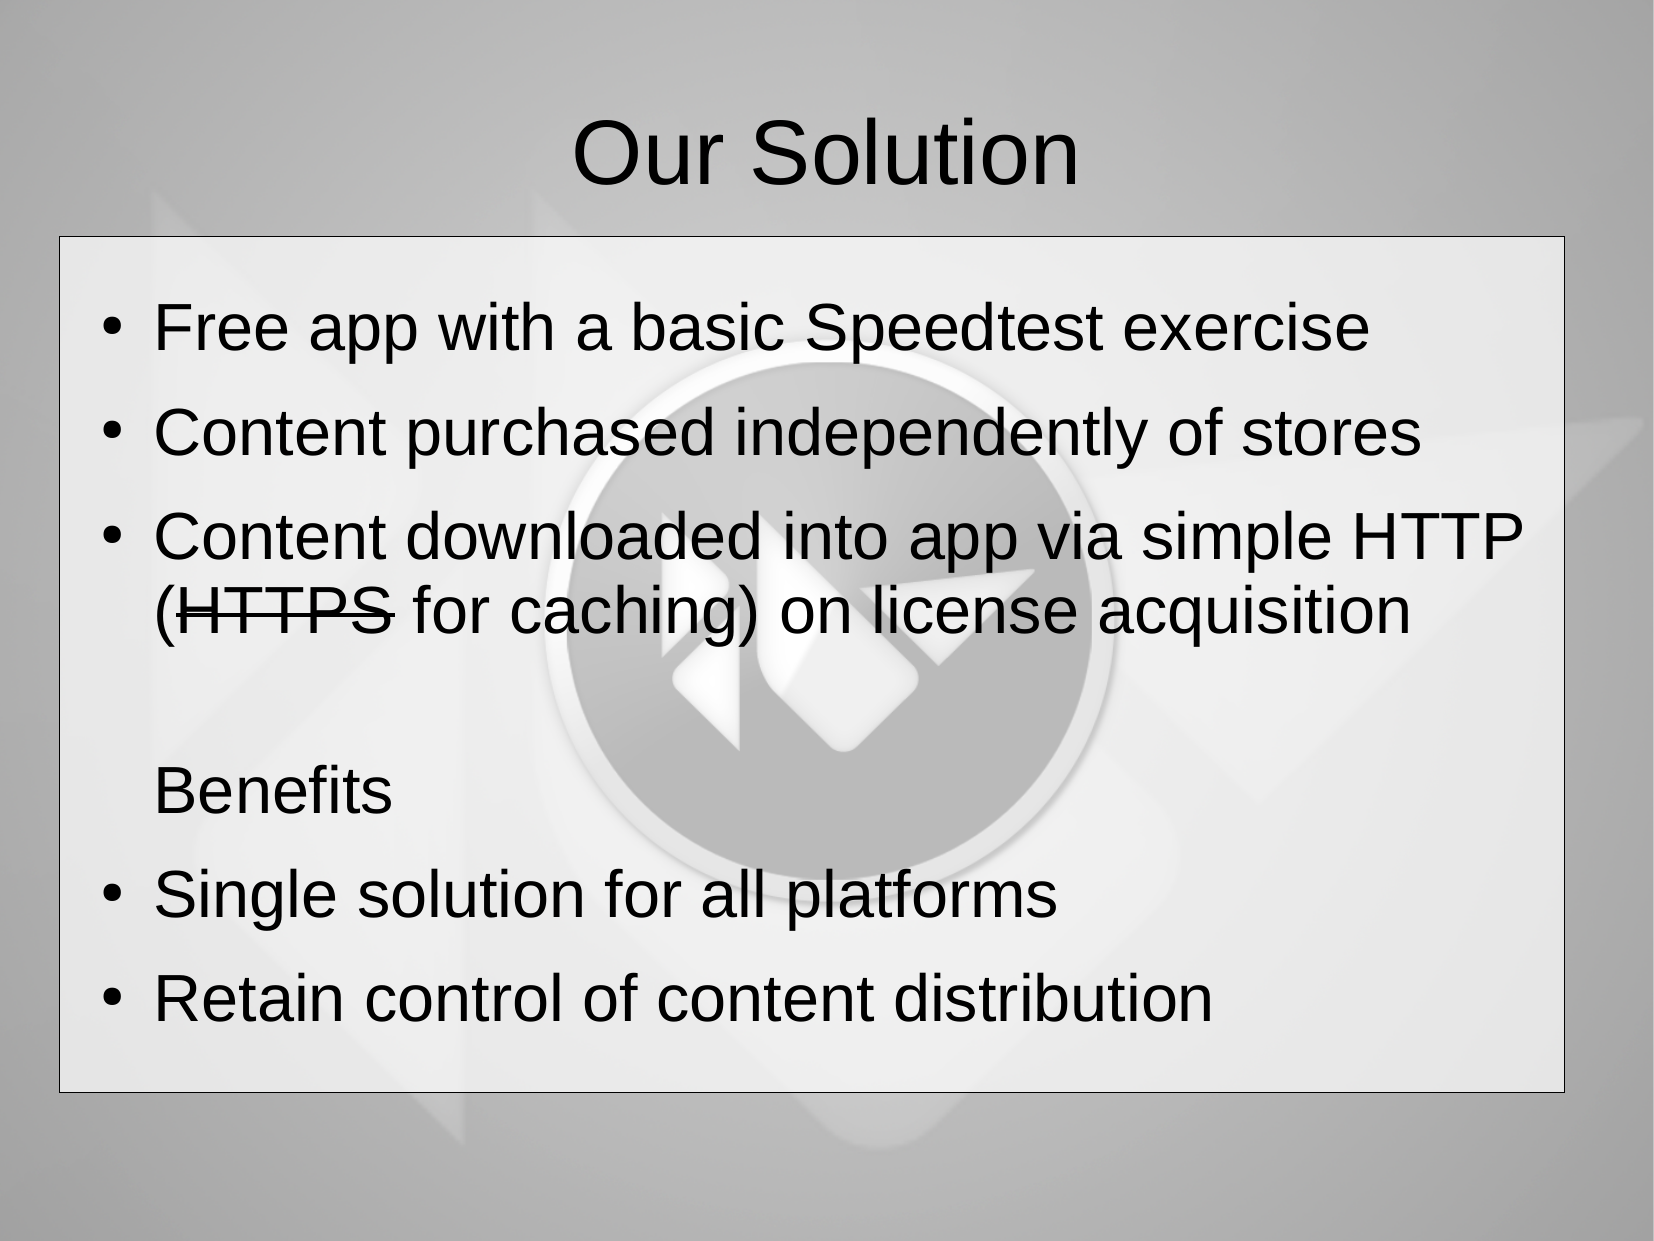

# Our Solution
Free app with a basic Speedtest exercise
Content purchased independently of stores
Content downloaded into app via simple HTTP (HTTPS for caching) on license acquisition
Benefits
Single solution for all platforms
Retain control of content distribution